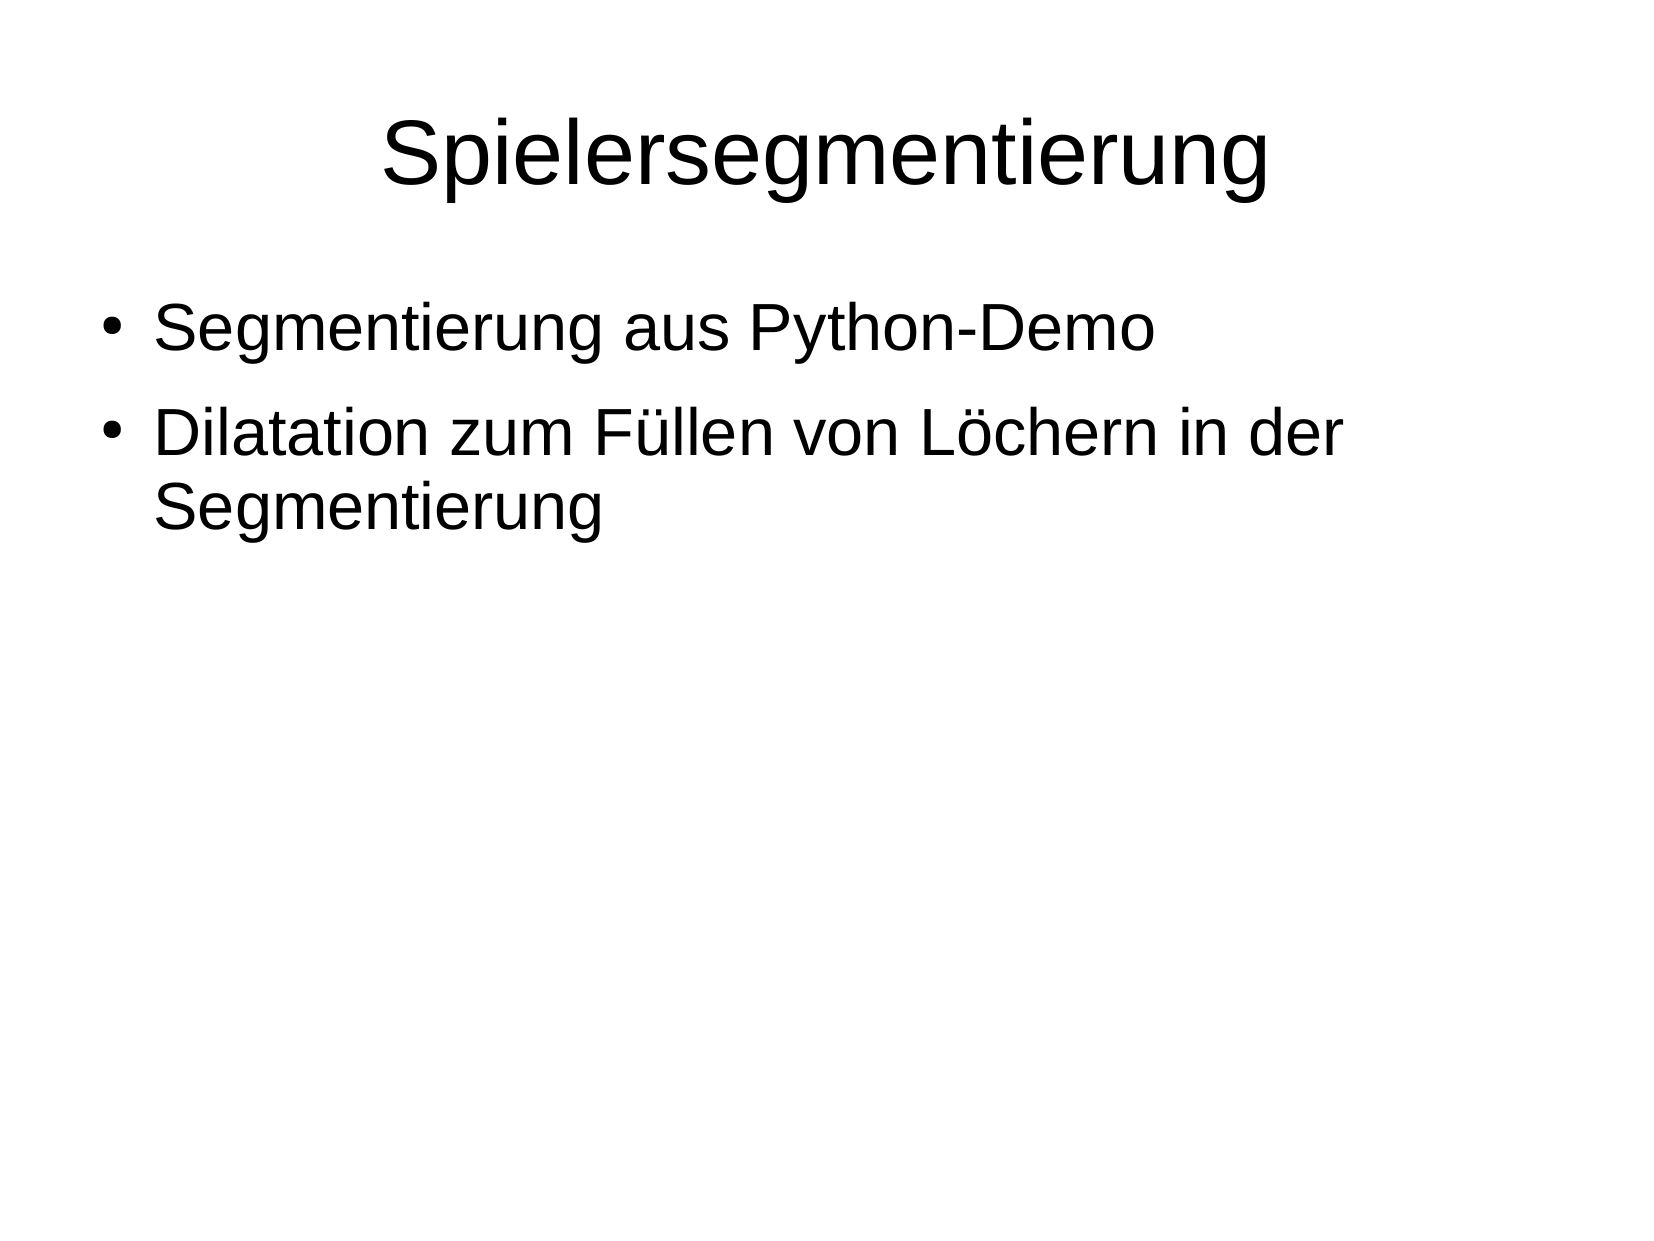

# Spielersegmentierung
Segmentierung aus Python-Demo
Dilatation zum Füllen von Löchern in der Segmentierung